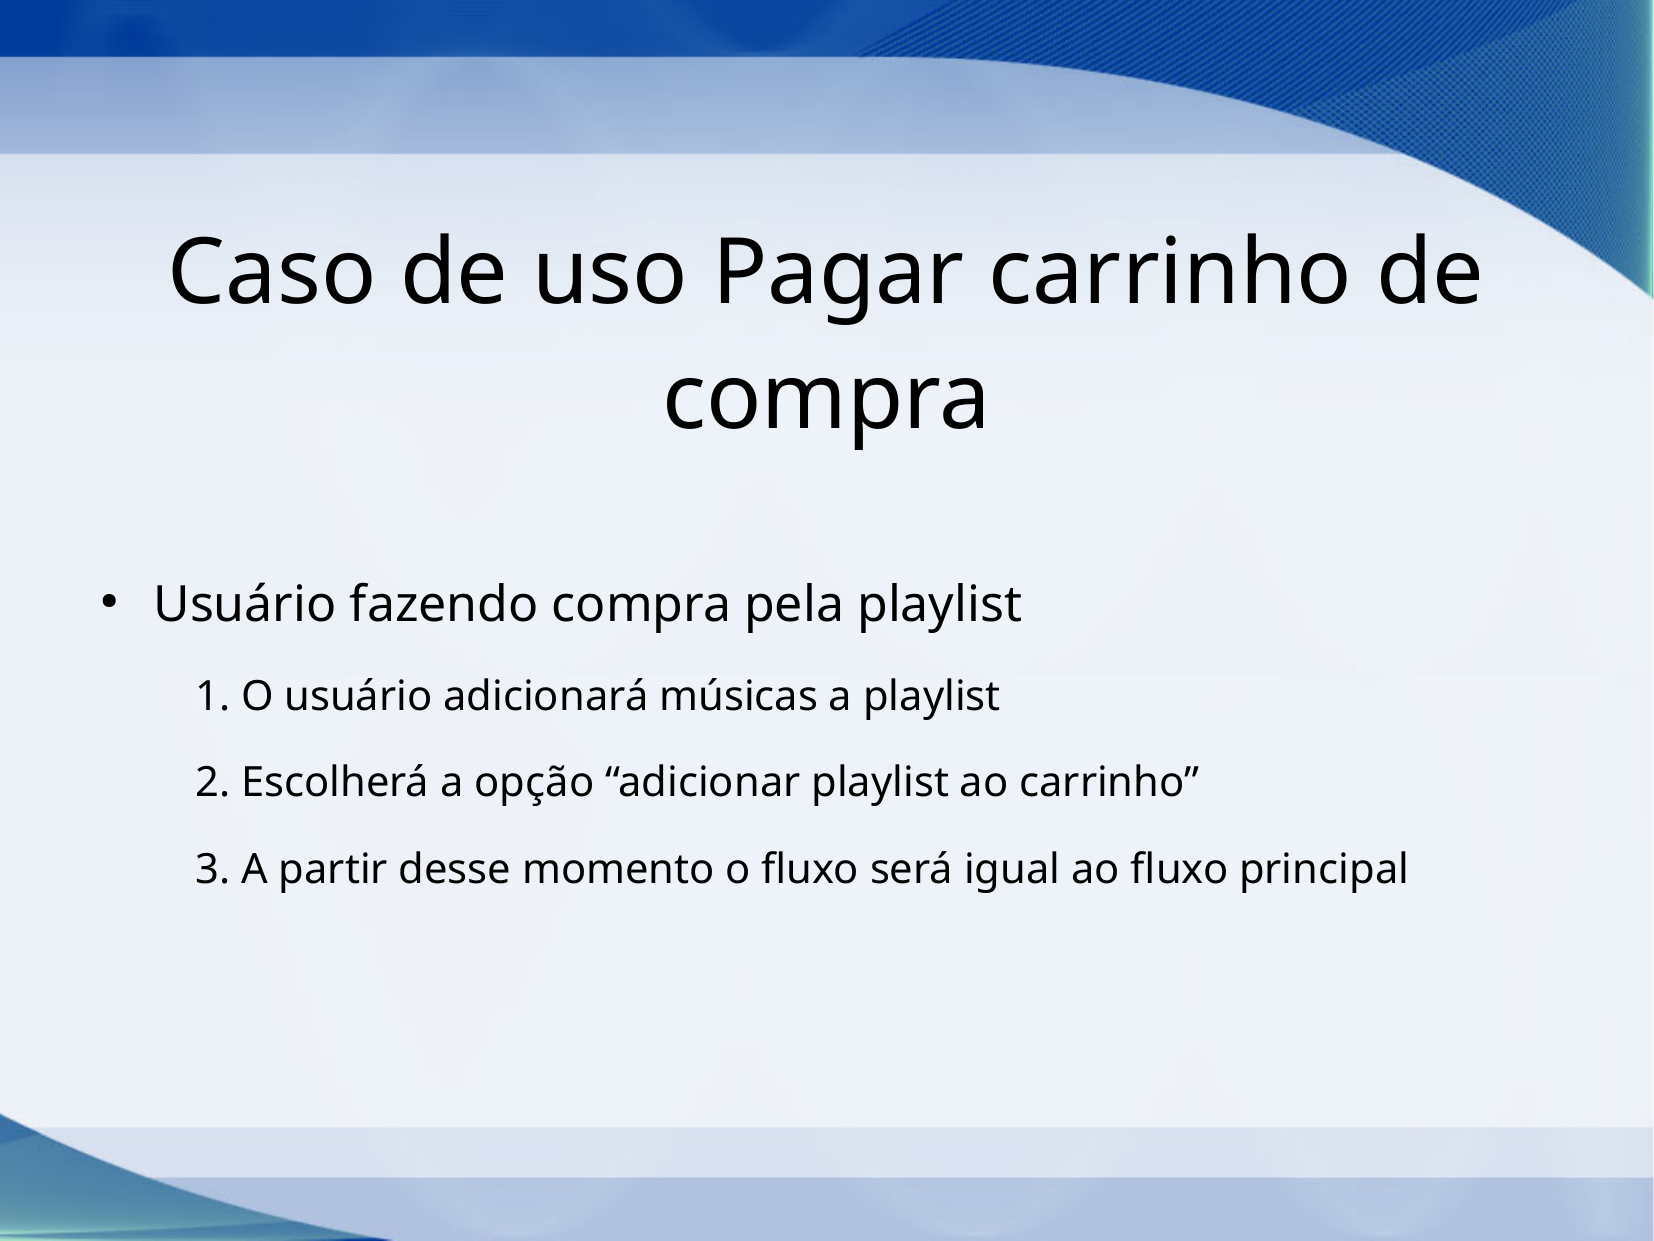

# Caso de uso Pagar carrinho de compra
Usuário fazendo compra pela playlist
1. O usuário adicionará músicas a playlist
2. Escolherá a opção “adicionar playlist ao carrinho”
3. A partir desse momento o fluxo será igual ao fluxo principal